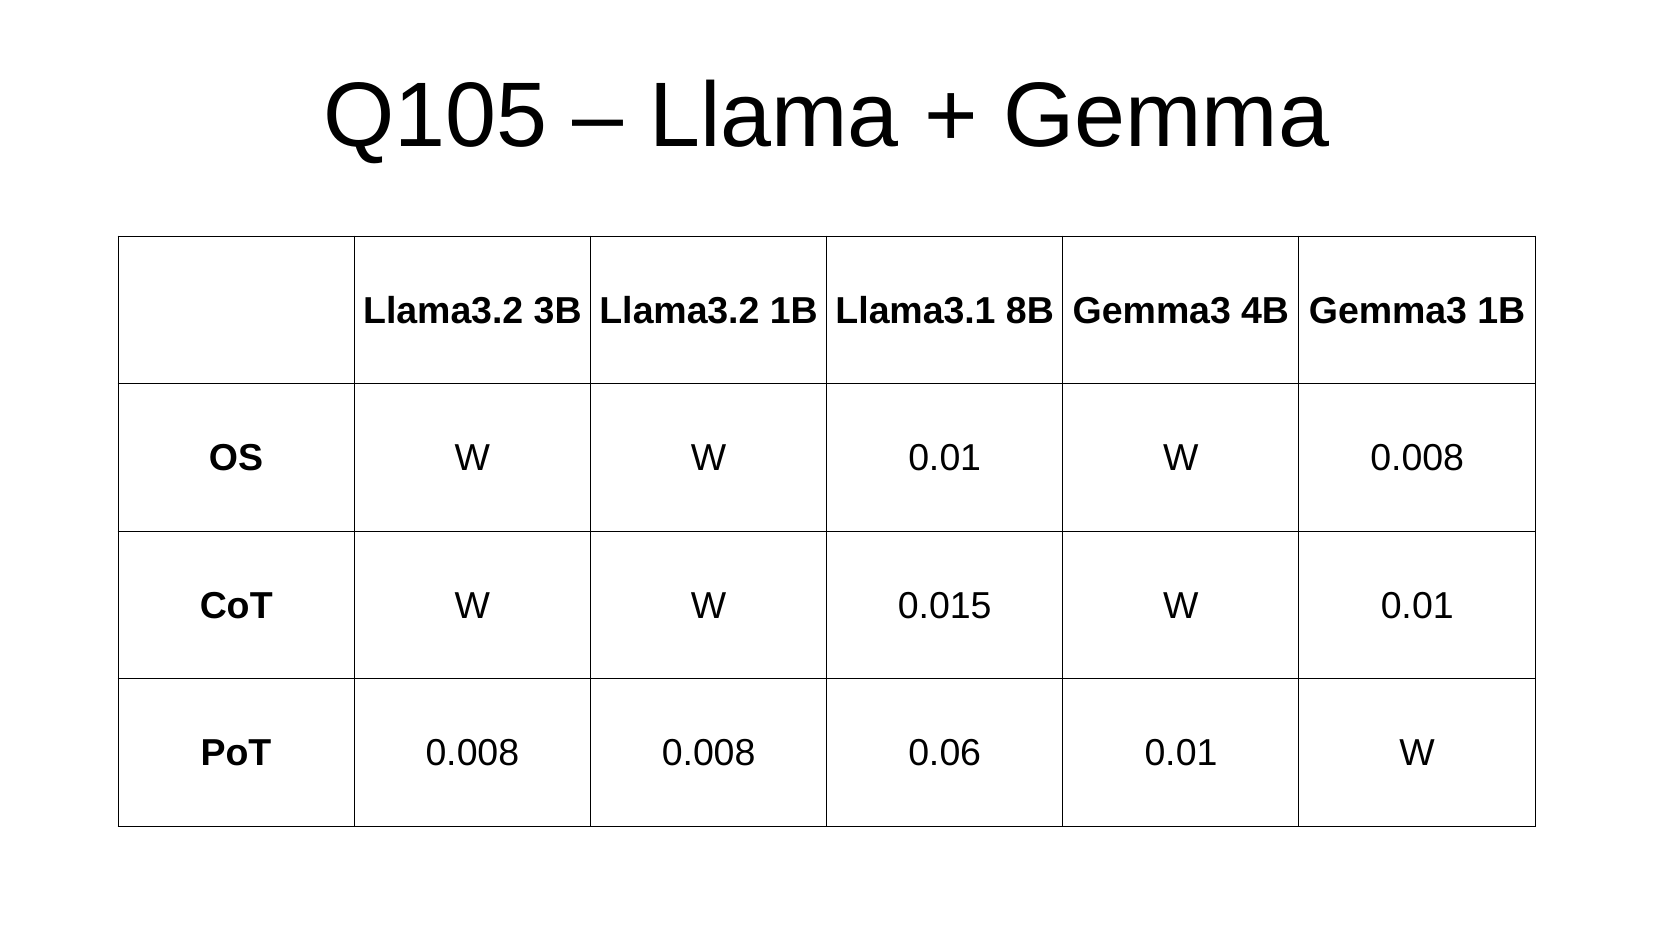

# Q105 – Llama + Gemma
| | Llama3.2 3B | Llama3.2 1B | Llama3.1 8B | Gemma3 4B | Gemma3 1B |
| --- | --- | --- | --- | --- | --- |
| OS | W | W | 0.01 | W | 0.008 |
| CoT | W | W | 0.015 | W | 0.01 |
| PoT | 0.008 | 0.008 | 0.06 | 0.01 | W |